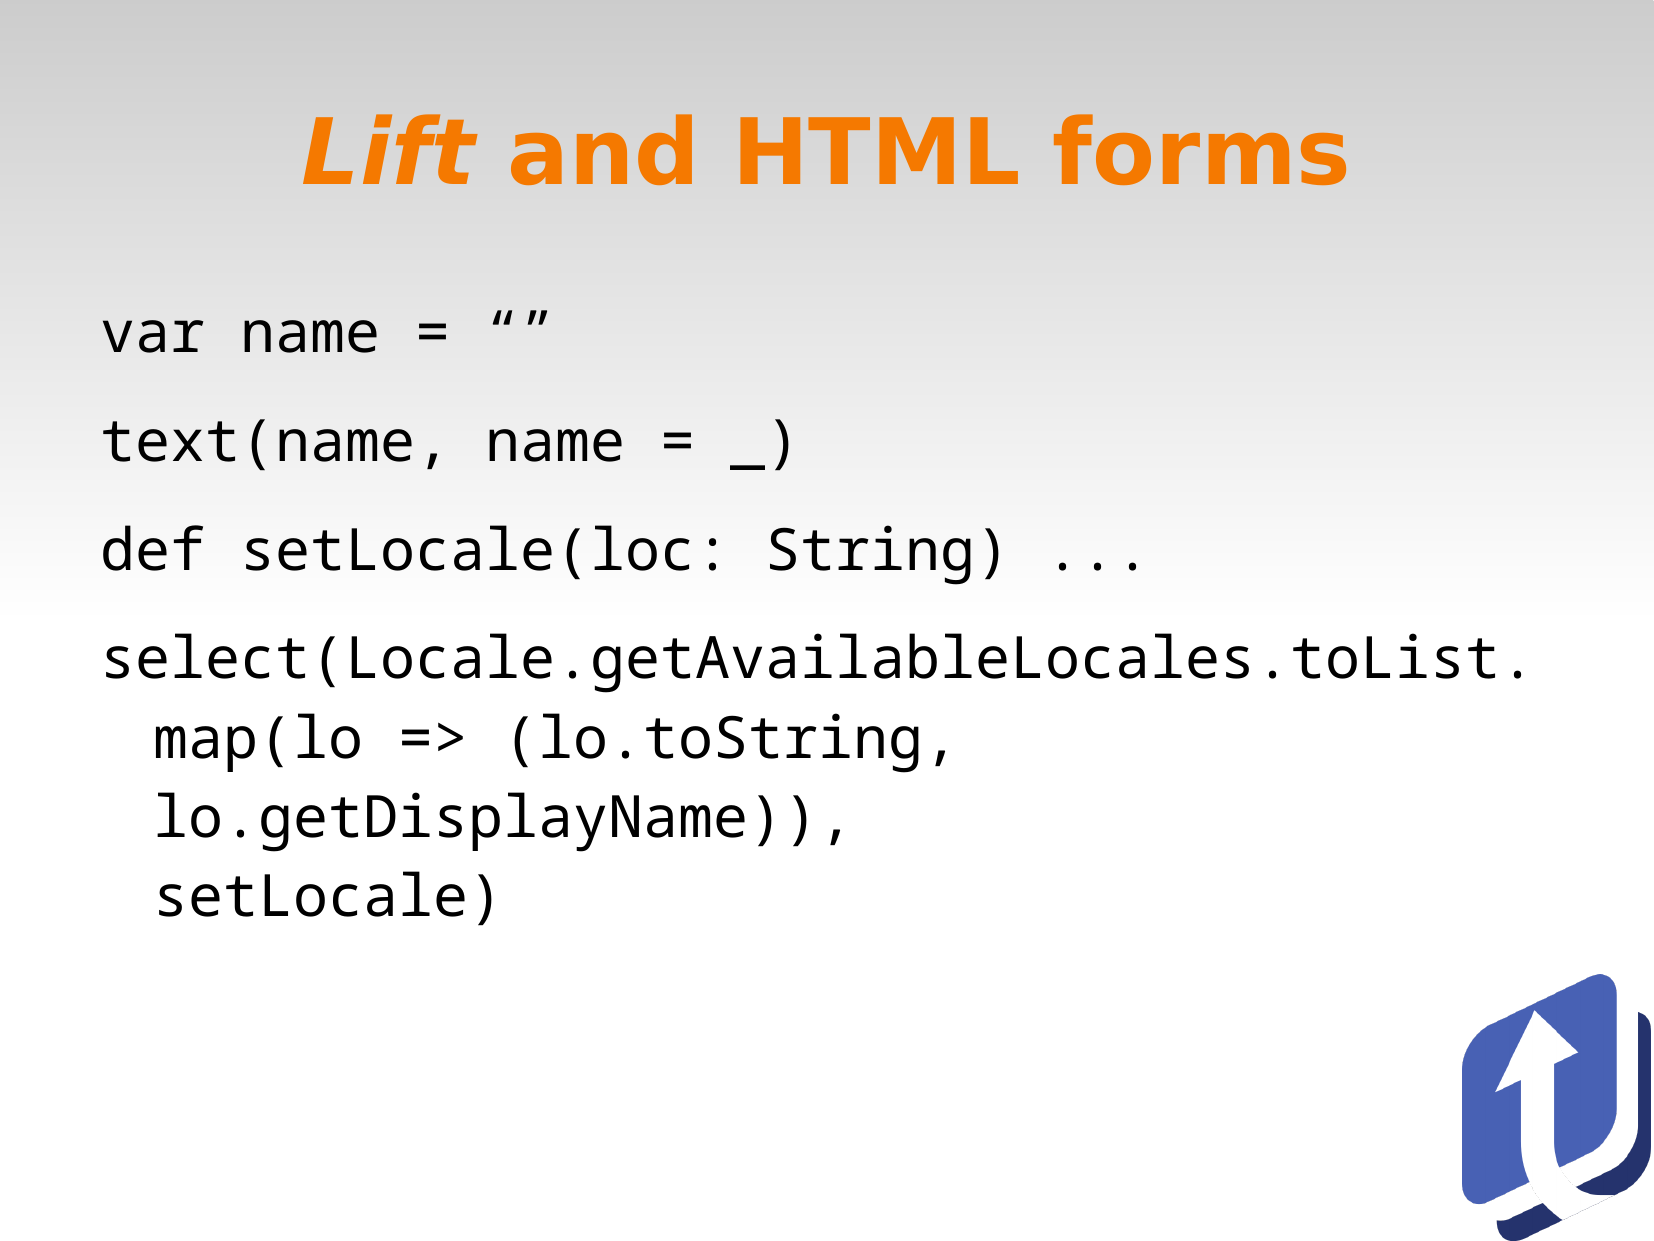

# Lift and HTML forms
var name = “”
text(name, name = _)
def setLocale(loc: String) ...
select(Locale.getAvailableLocales.toList.
map(lo => (lo.toString, lo.getDisplayName)),
setLocale)